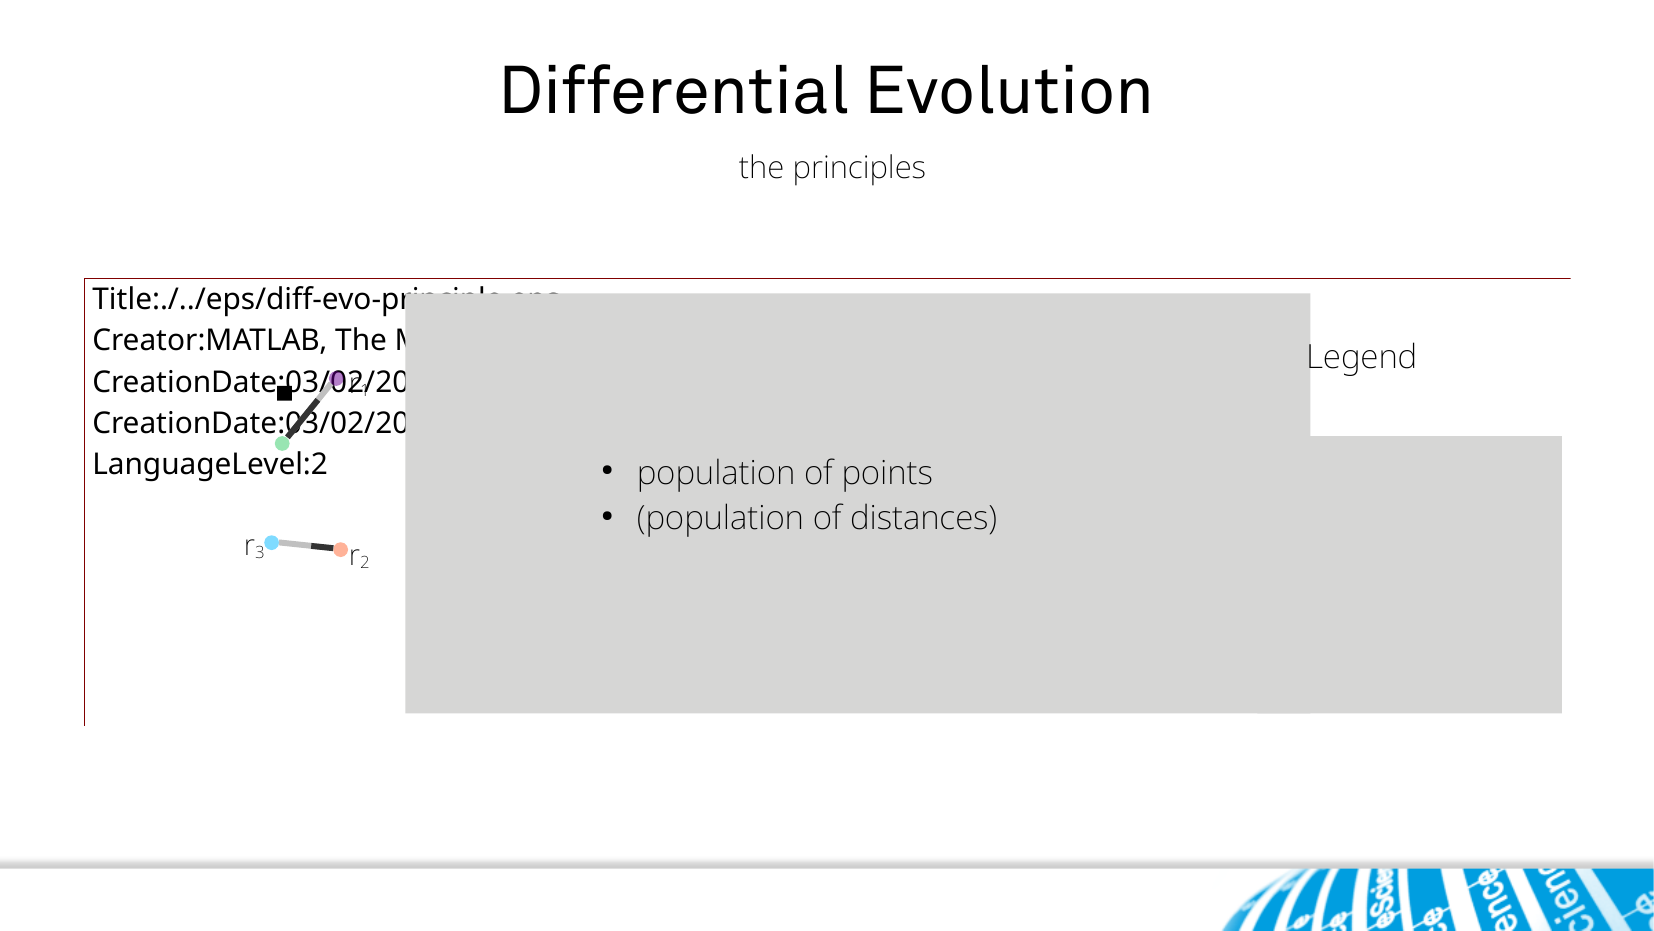

# Differential Evolution
the principles
Legend
r1
population of points
(population of distances)
r3
r2